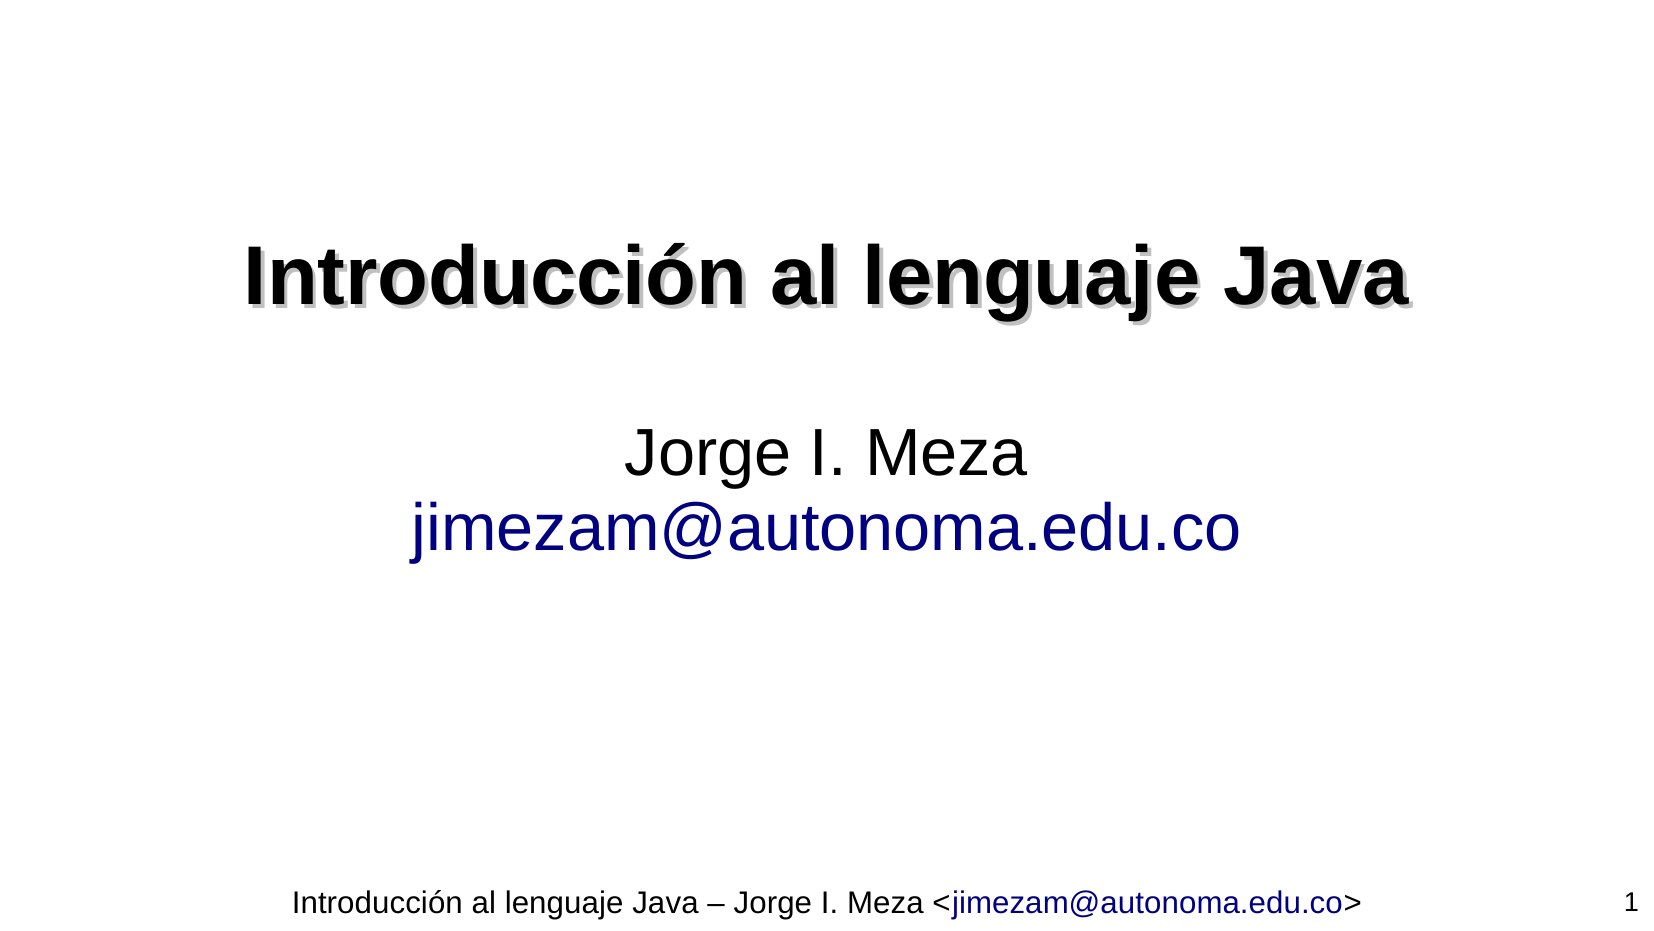

# Introducción al lenguaje Java
Jorge I. Meza
jimezam@autonoma.edu.co